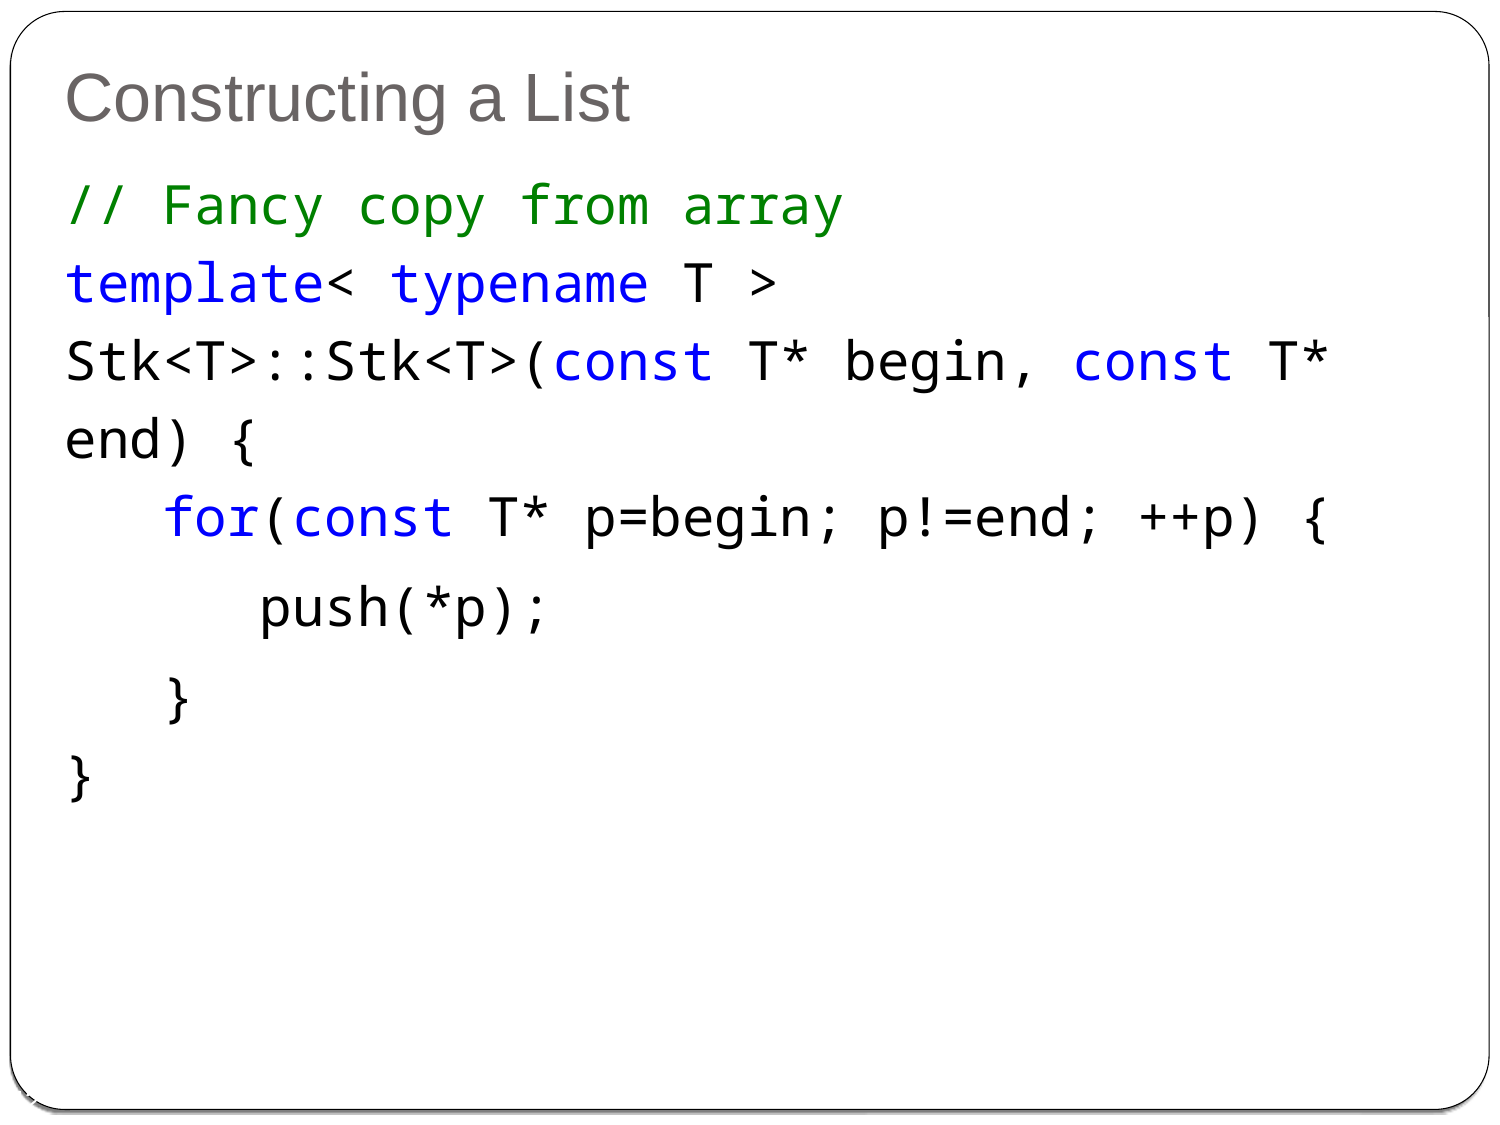

# Constructing a List
// Fancy copy from array
template< typename T >
Stk<T>::Stk<T>(const T* begin, const T* end) {
   for(const T* p=begin; p!=end; ++p) {
 push(*p);
 }
}